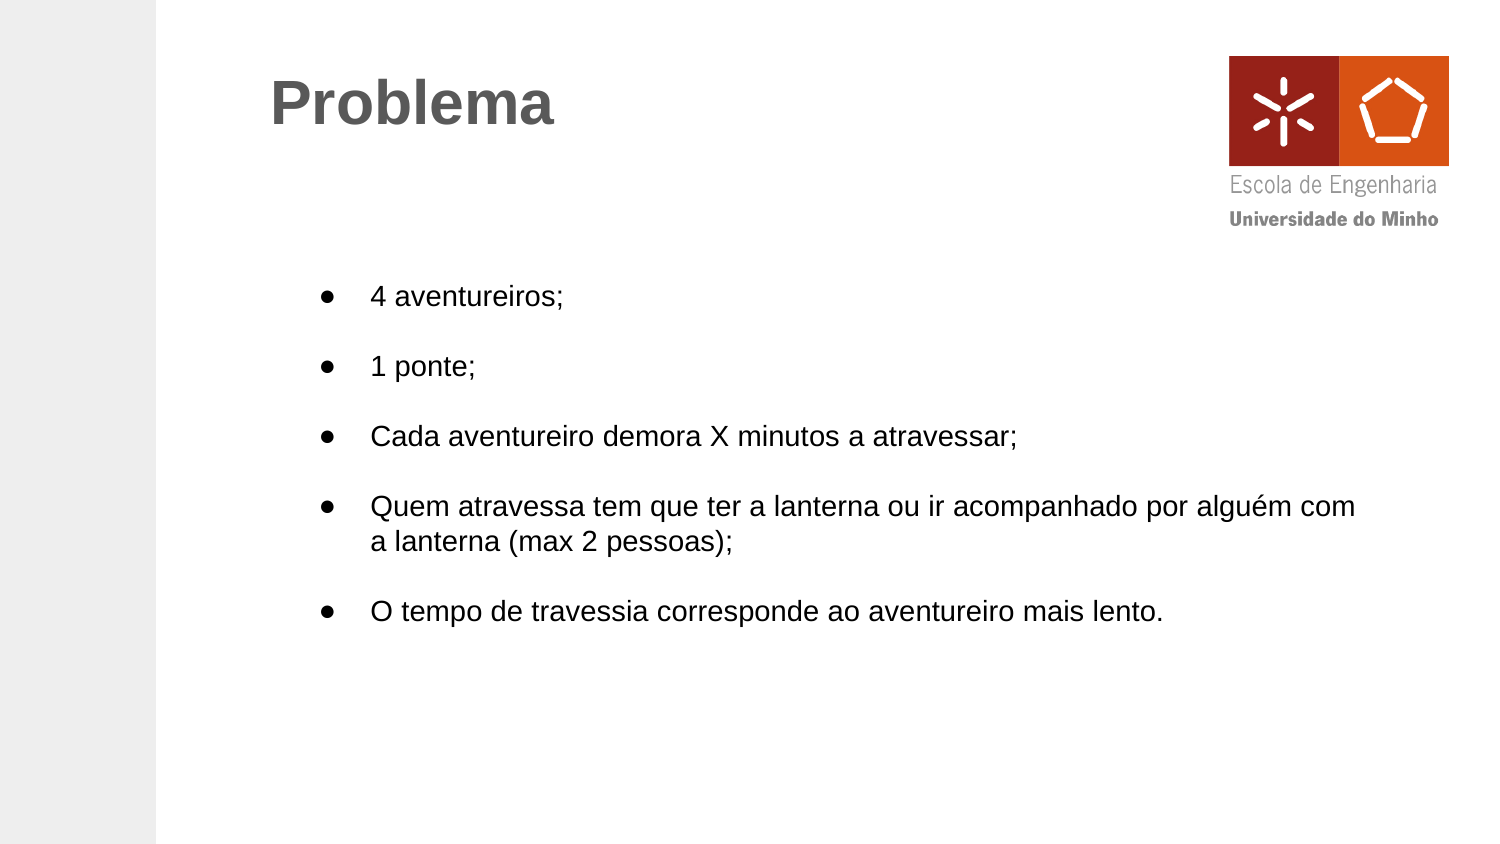

Problema
4 aventureiros;
1 ponte;
Cada aventureiro demora X minutos a atravessar;
Quem atravessa tem que ter a lanterna ou ir acompanhado por alguém com a lanterna (max 2 pessoas);
O tempo de travessia corresponde ao aventureiro mais lento.